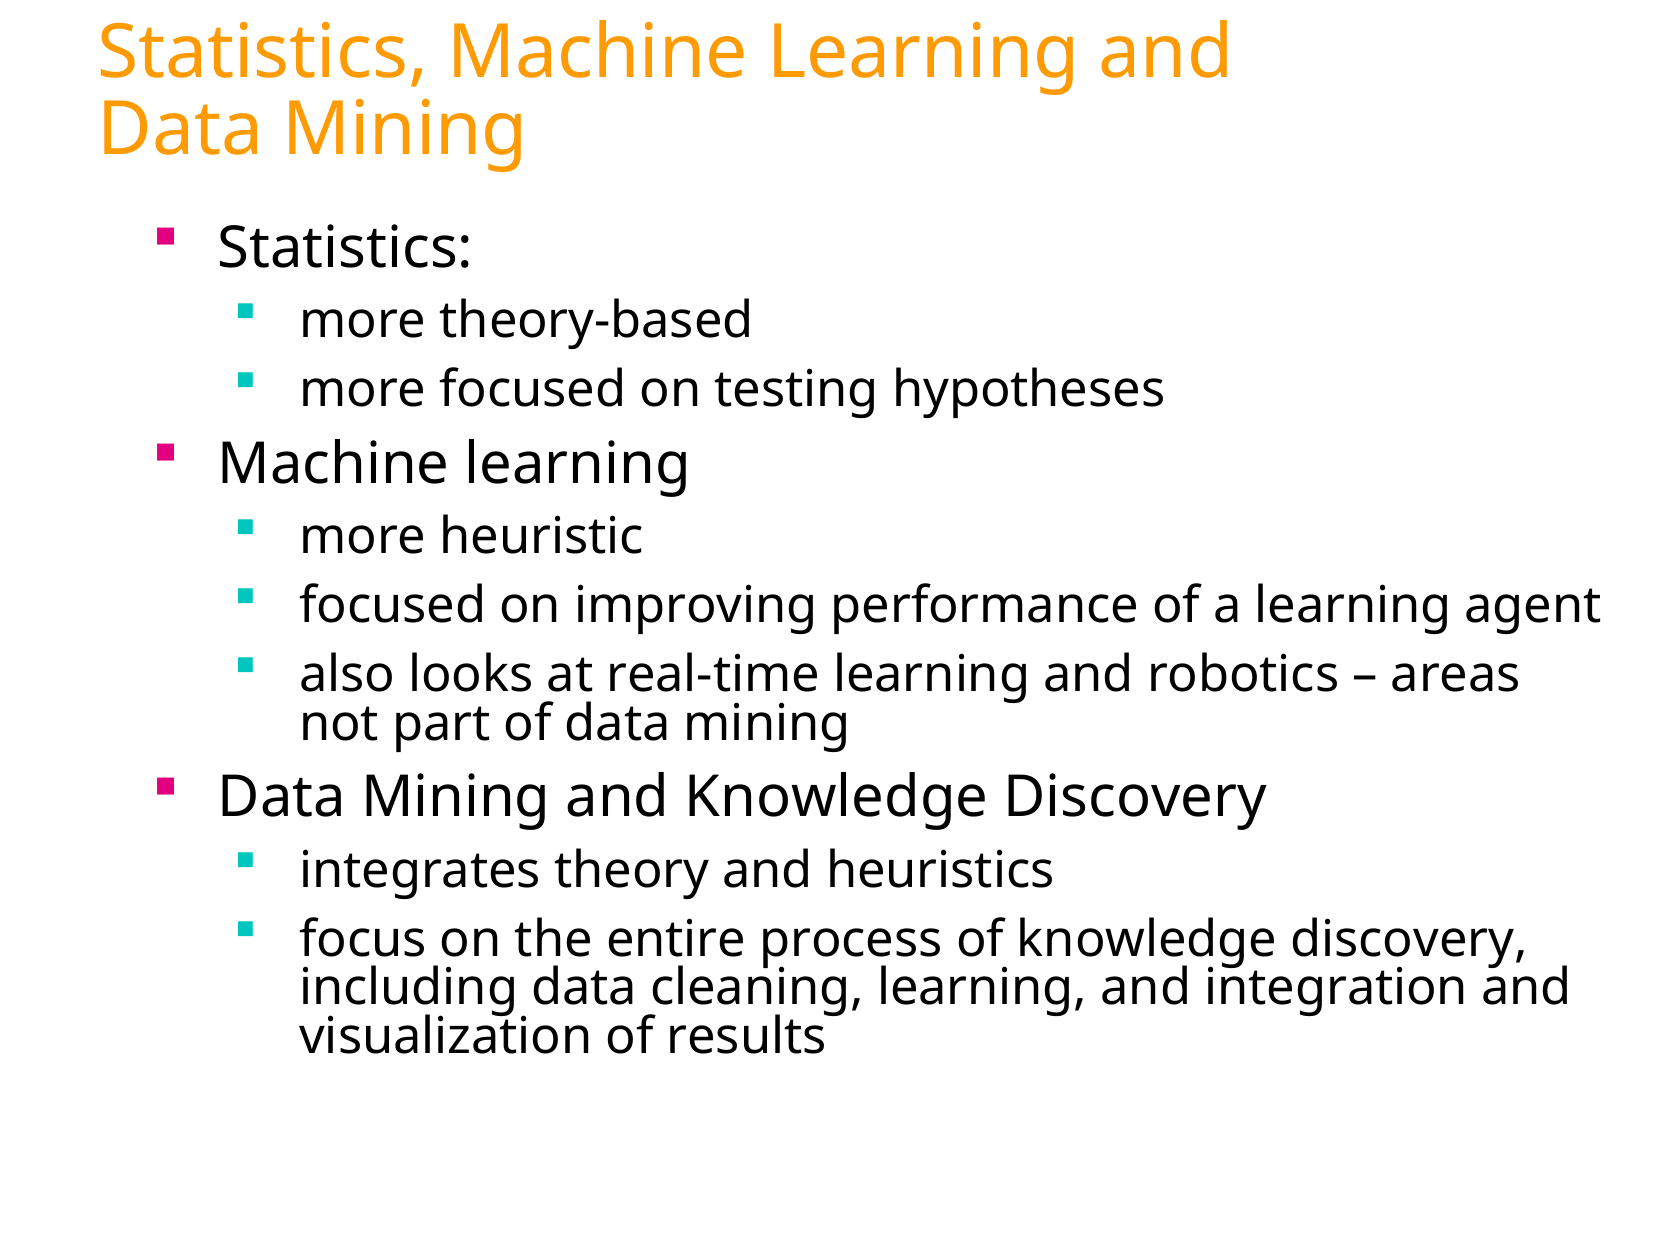

# Statistics, Machine Learning and Data Mining
Statistics:
more theory-based
more focused on testing hypotheses
Machine learning
more heuristic
focused on improving performance of a learning agent
also looks at real-time learning and robotics – areas not part of data mining
Data Mining and Knowledge Discovery
integrates theory and heuristics
focus on the entire process of knowledge discovery, including data cleaning, learning, and integration and visualization of results